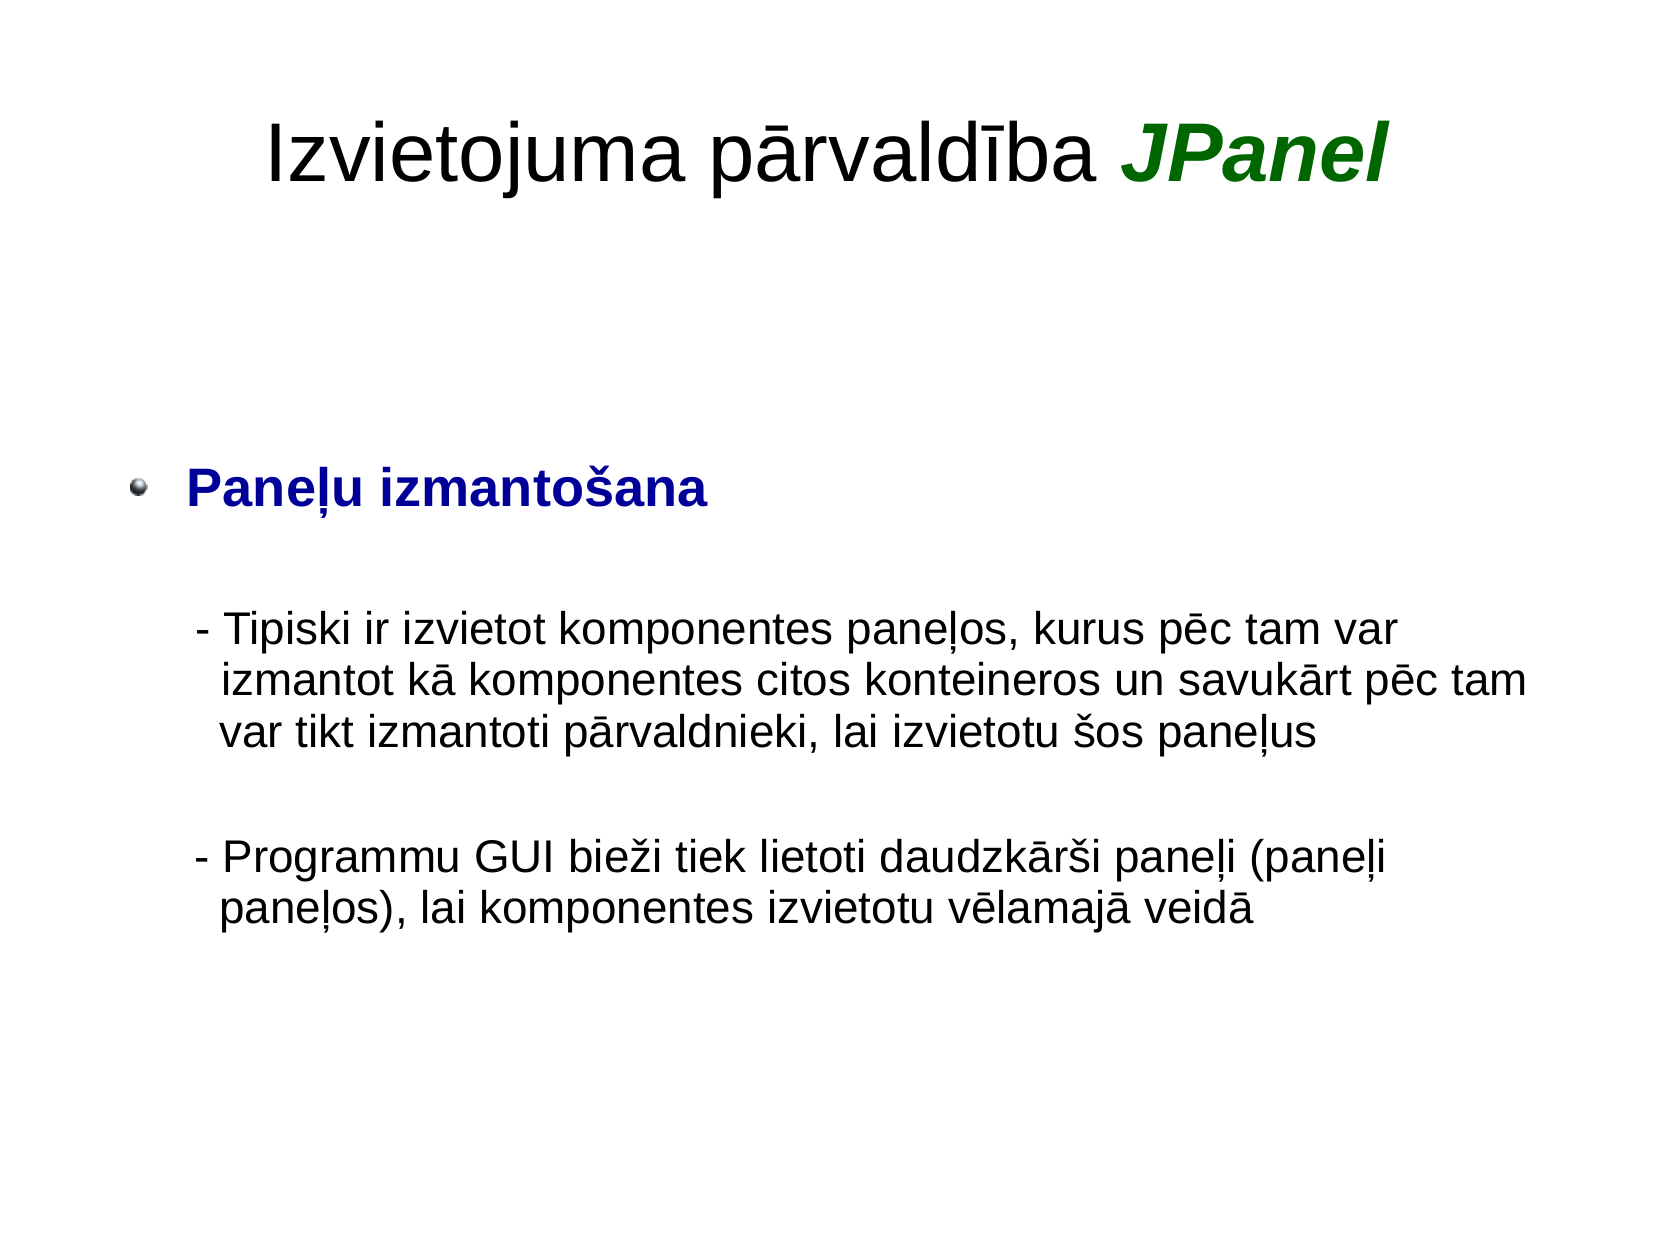

# Izvietojuma pārvaldība JPanel
Paneļu izmantošana
 - Tipiski ir izvietot komponentes paneļos, kurus pēc tam var izmantot kā komponentes citos konteineros un savukārt pēc tam var tikt izmantoti pārvaldnieki, lai izvietotu šos paneļus
 - Programmu GUI bieži tiek lietoti daudzkārši paneļi (paneļi paneļos), lai komponentes izvietotu vēlamajā veidā